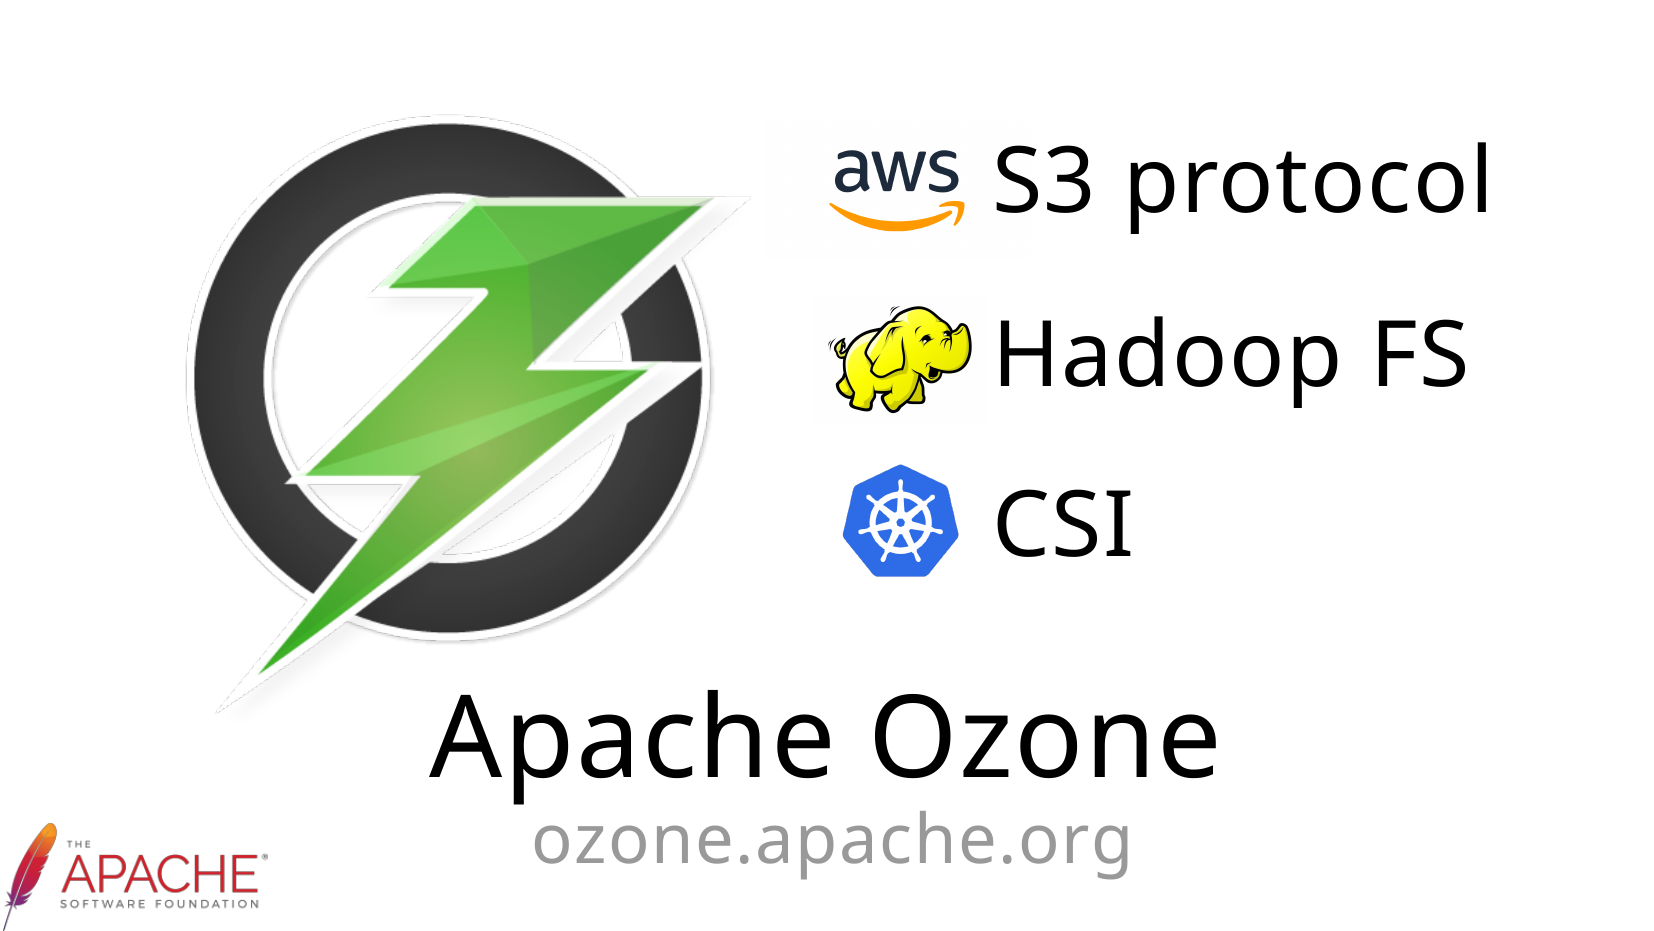

S3 protocol
Hadoop FS
CSI
# Apache Ozone
ozone.apache.org